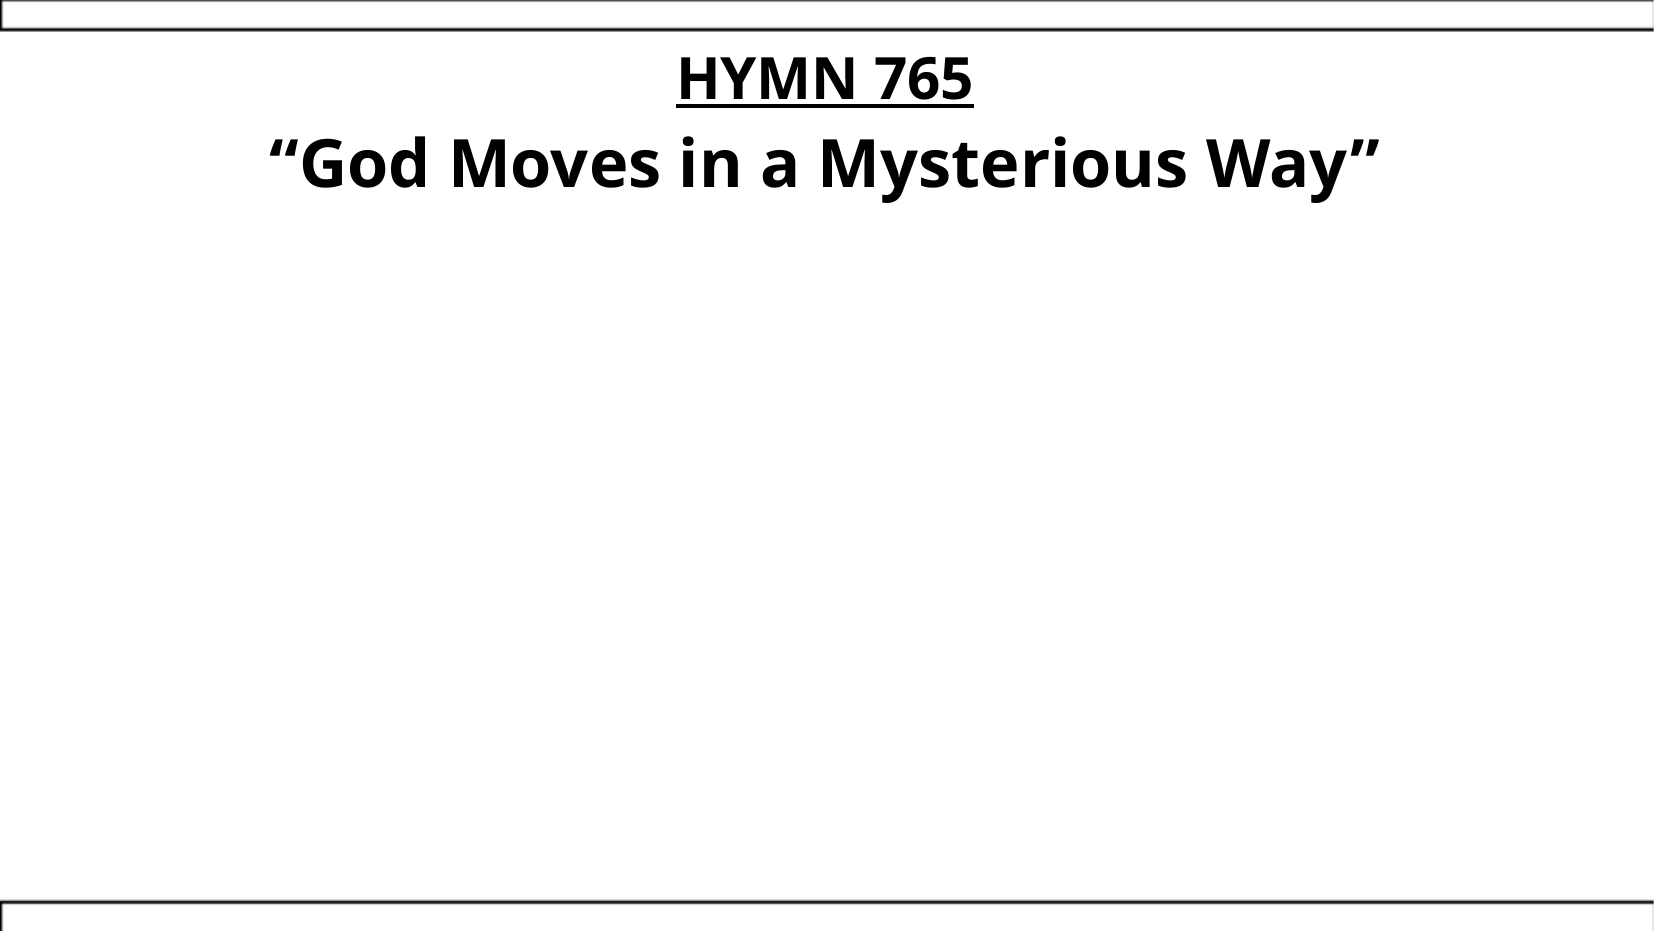

HYMN 765
“God Moves in a Mysterious Way”